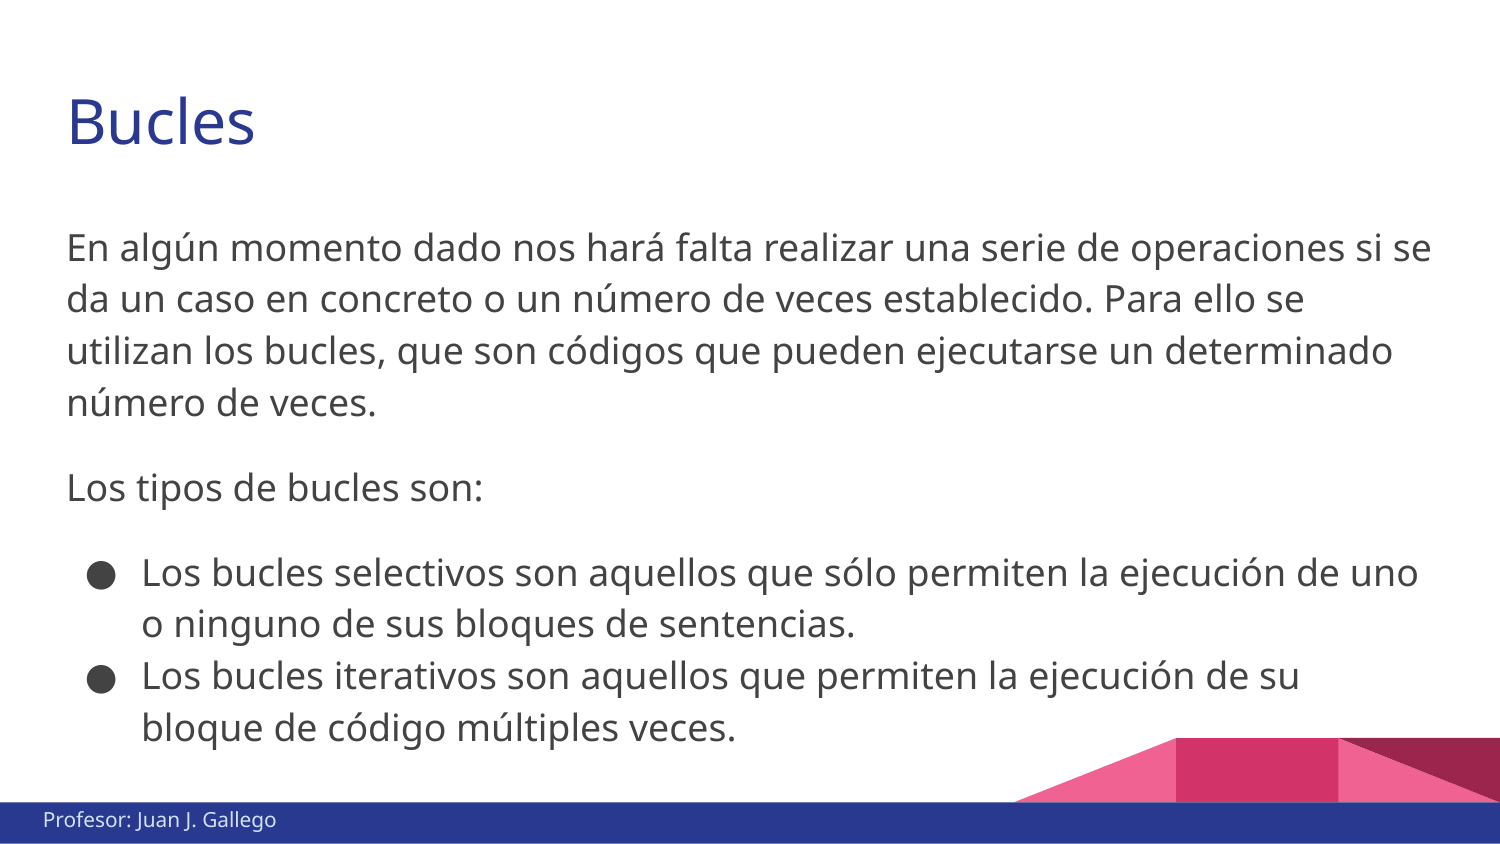

# Bucles
En algún momento dado nos hará falta realizar una serie de operaciones si se da un caso en concreto o un número de veces establecido. Para ello se utilizan los bucles, que son códigos que pueden ejecutarse un determinado número de veces.
Los tipos de bucles son:
Los bucles selectivos son aquellos que sólo permiten la ejecución de uno o ninguno de sus bloques de sentencias.
Los bucles iterativos son aquellos que permiten la ejecución de su bloque de código múltiples veces.